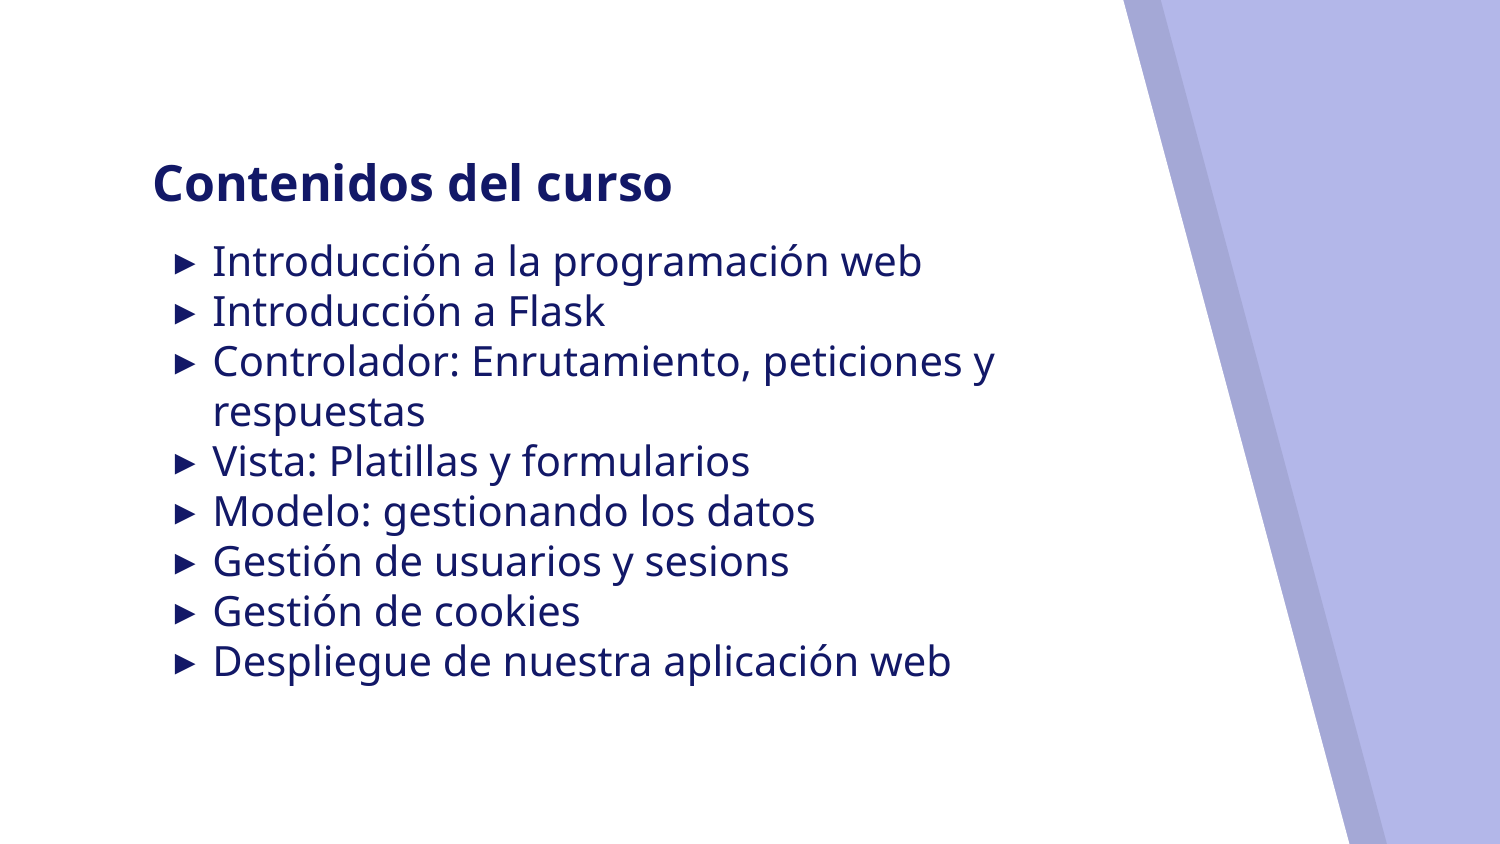

Contenidos del curso
Introducción a la programación web
Introducción a Flask
Controlador: Enrutamiento, peticiones y respuestas
Vista: Platillas y formularios
Modelo: gestionando los datos
Gestión de usuarios y sesions
Gestión de cookies
Despliegue de nuestra aplicación web